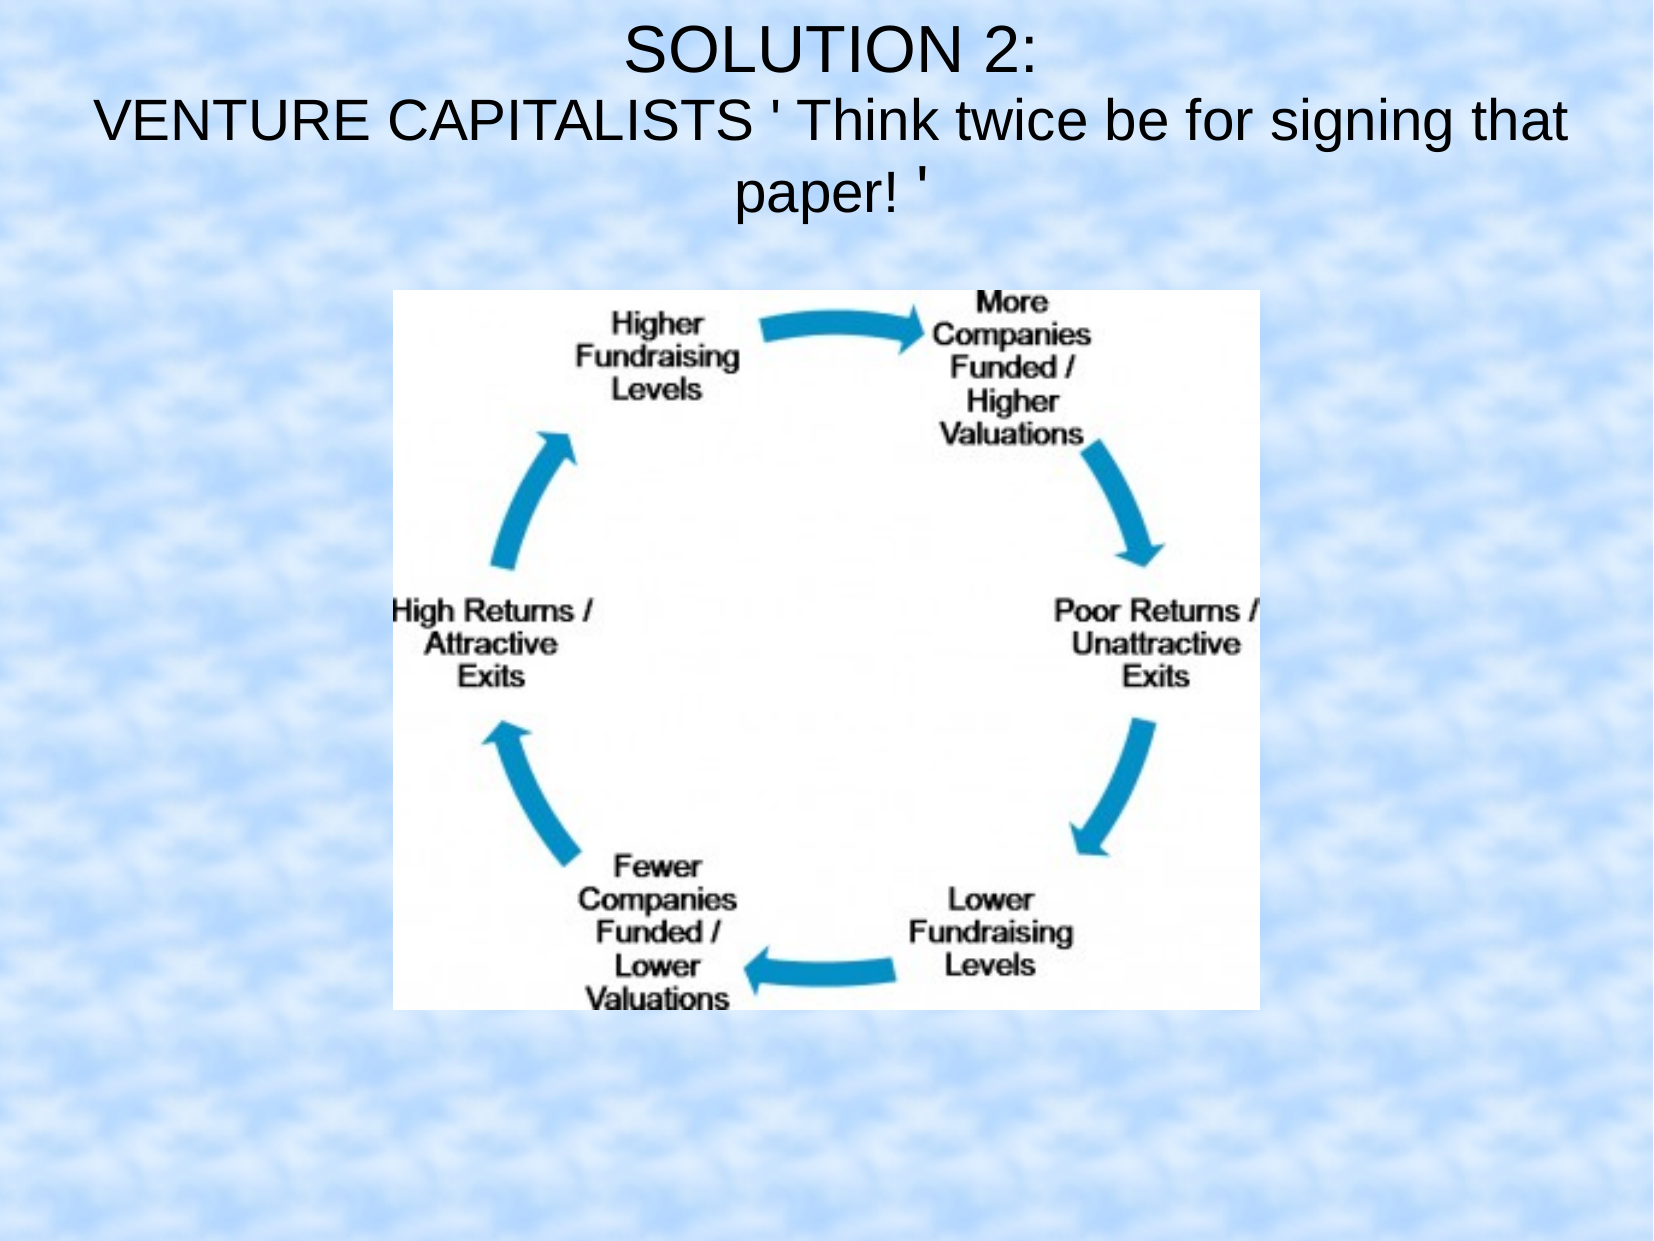

# SOLUTION 2: VENTURE CAPITALISTS ' Think twice be for signing that paper! '